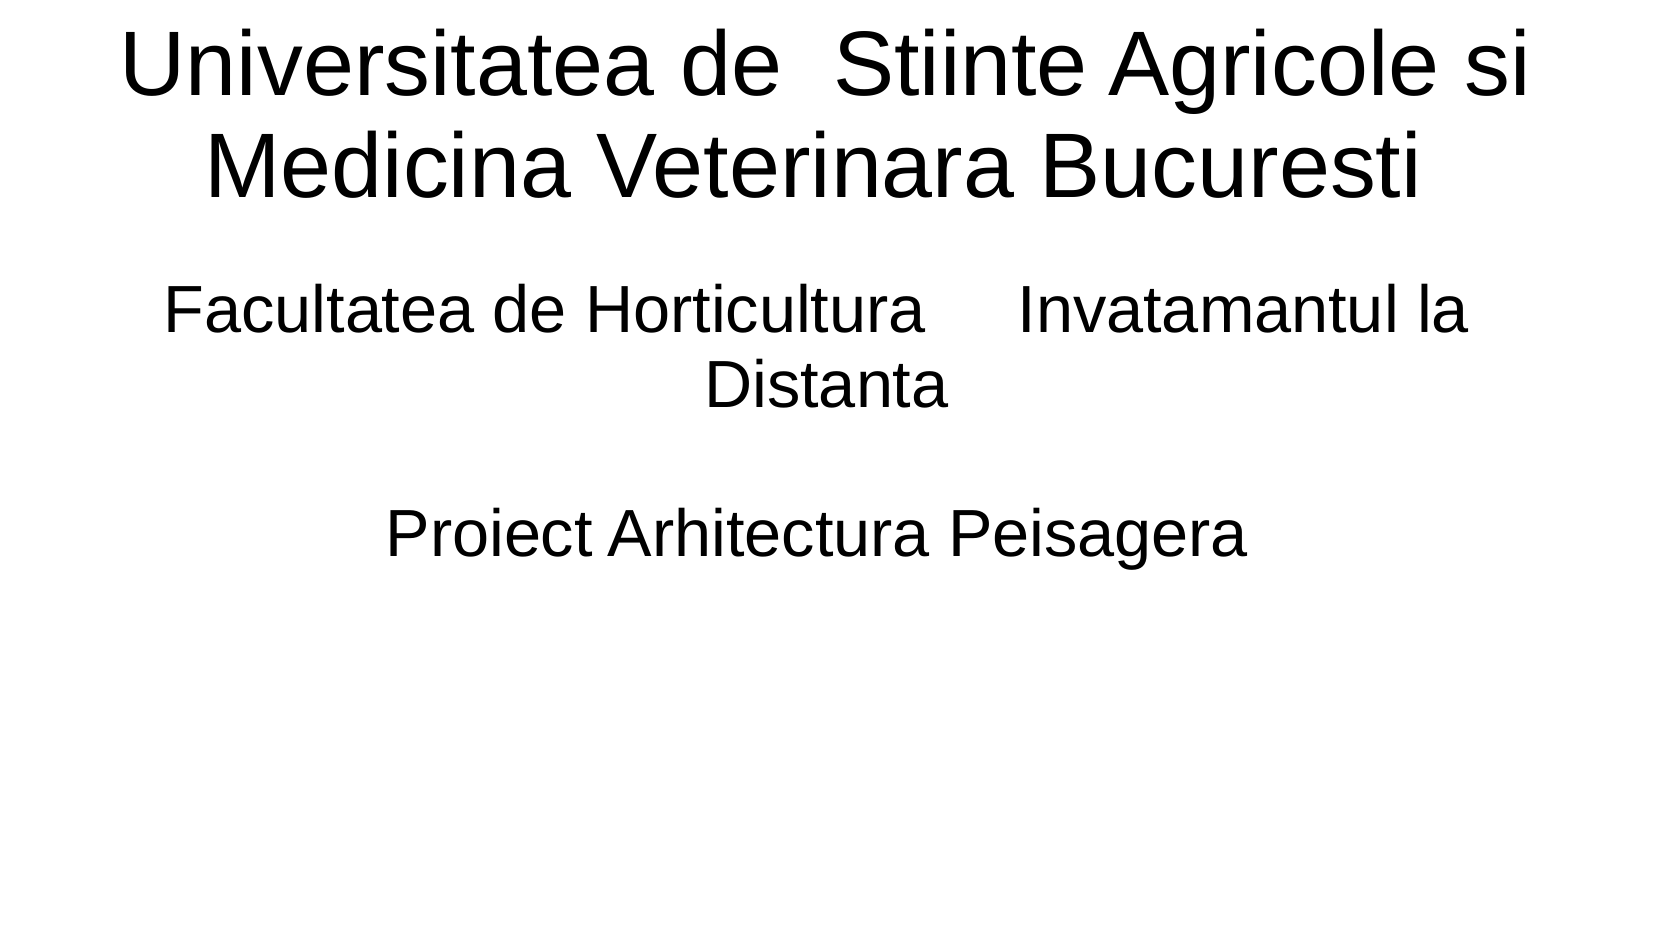

# Universitatea de Stiinte Agricole si Medicina Veterinara Bucuresti
Facultatea de Horticultura Invatamantul la
Distanta
Proiect Arhitectura Peisagera